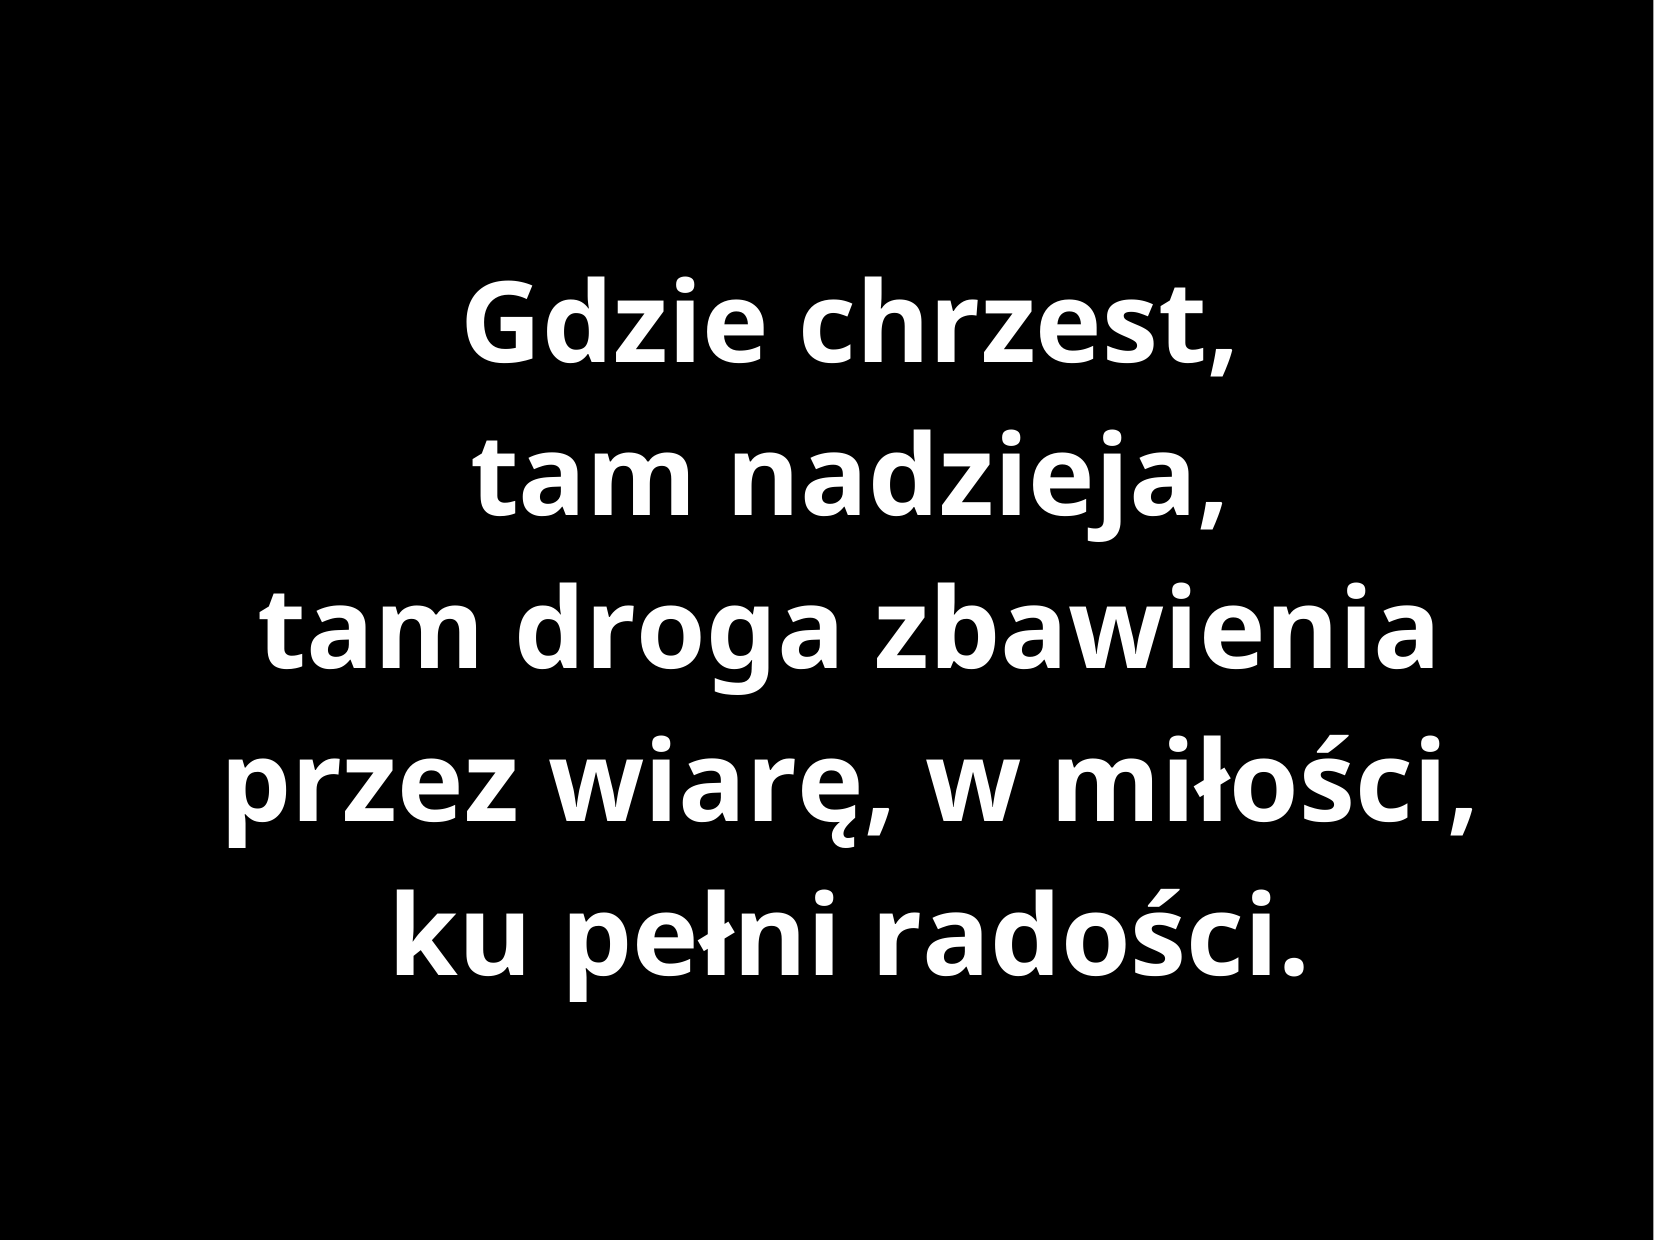

# Gdzie chrzest,
tam nadzieja,
tam droga zbawienia
przez wiarę, w miłości,
ku pełni radości.